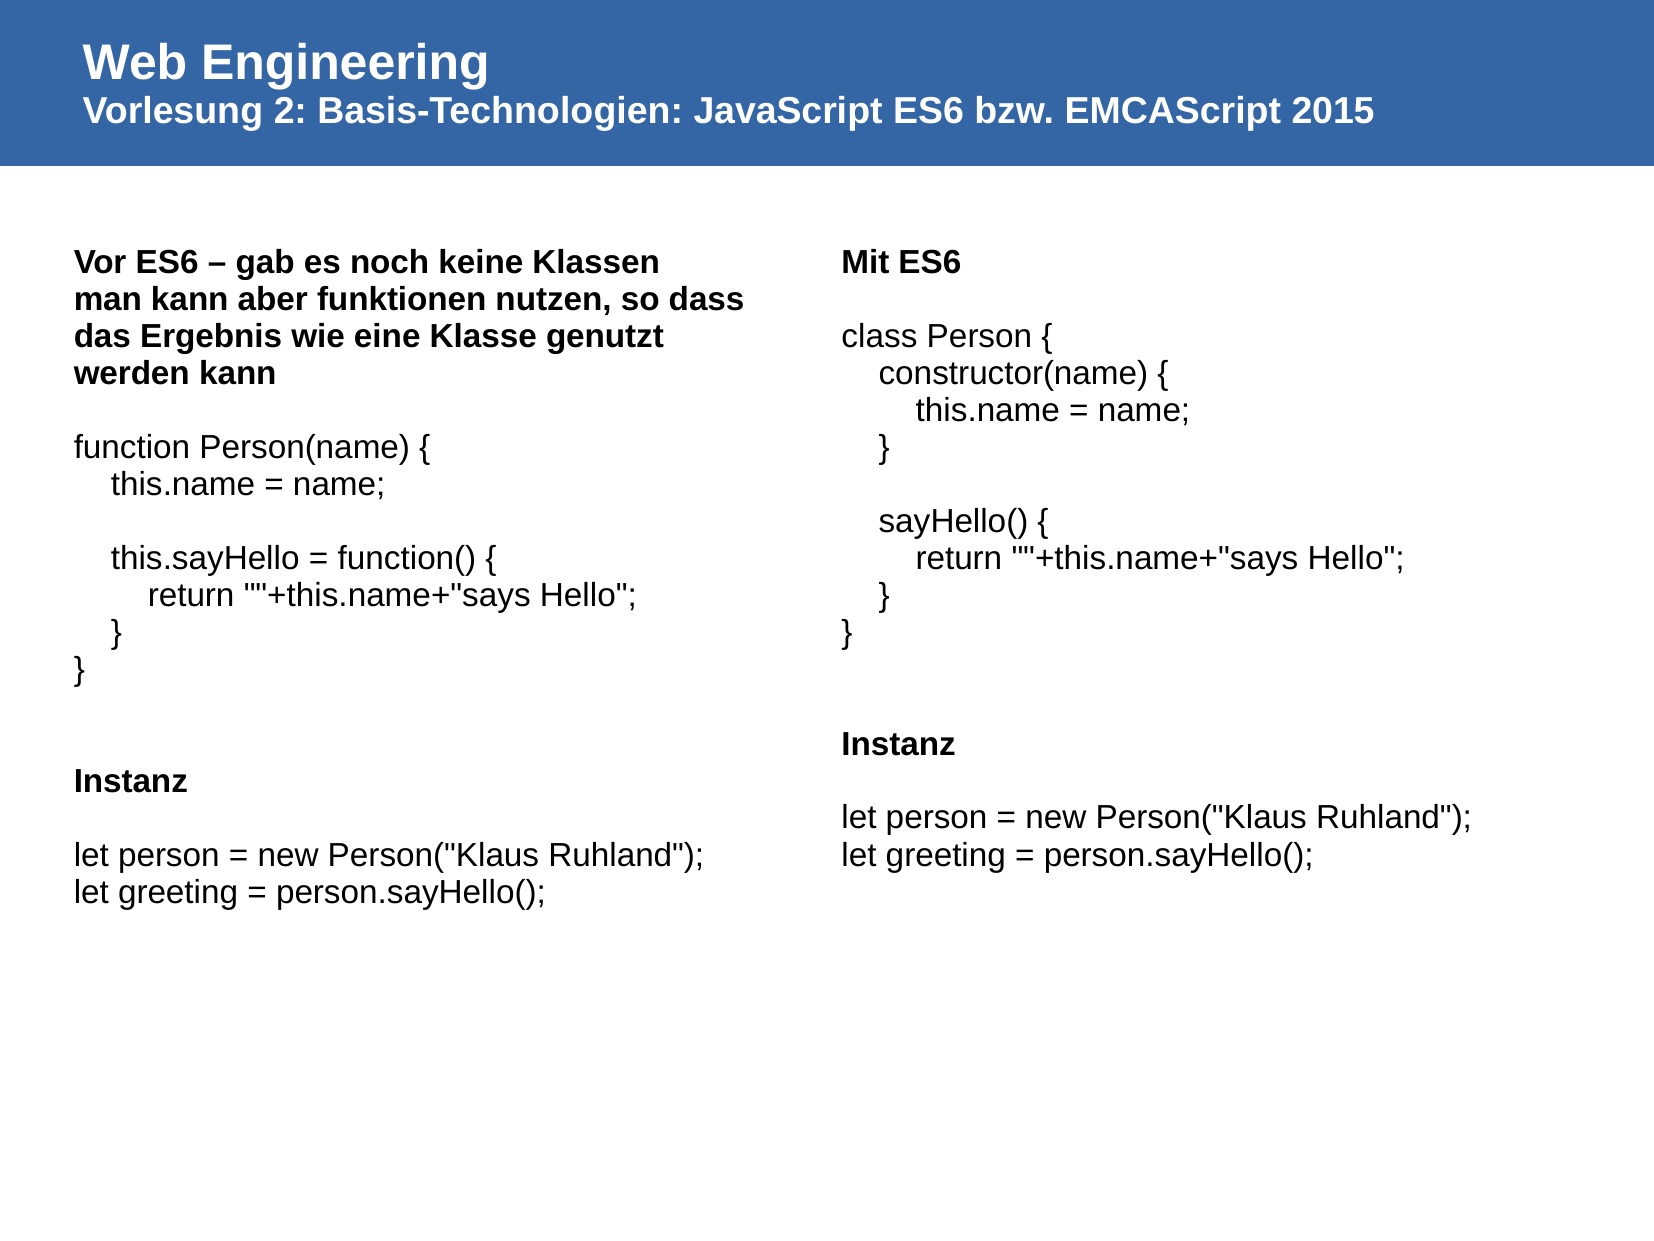

# Web Engineering Vorlesung 2: Basis-Technologien: JavaScript ES6 bzw. EMCAScript 2015
Vor ES6 – gab es noch keine Klassen
man kann aber funktionen nutzen, so dass
das Ergebnis wie eine Klasse genutzt
werden kann
function Person(name) {
 this.name = name;
 this.sayHello = function() {
 return ""+this.name+"says Hello";
 }
}
Instanz
let person = new Person("Klaus Ruhland");
let greeting = person.sayHello();
Mit ES6
class Person {
 constructor(name) {
 this.name = name;
 }
 sayHello() {
 return ""+this.name+"says Hello";
 }
}
Instanz
let person = new Person("Klaus Ruhland");
let greeting = person.sayHello();